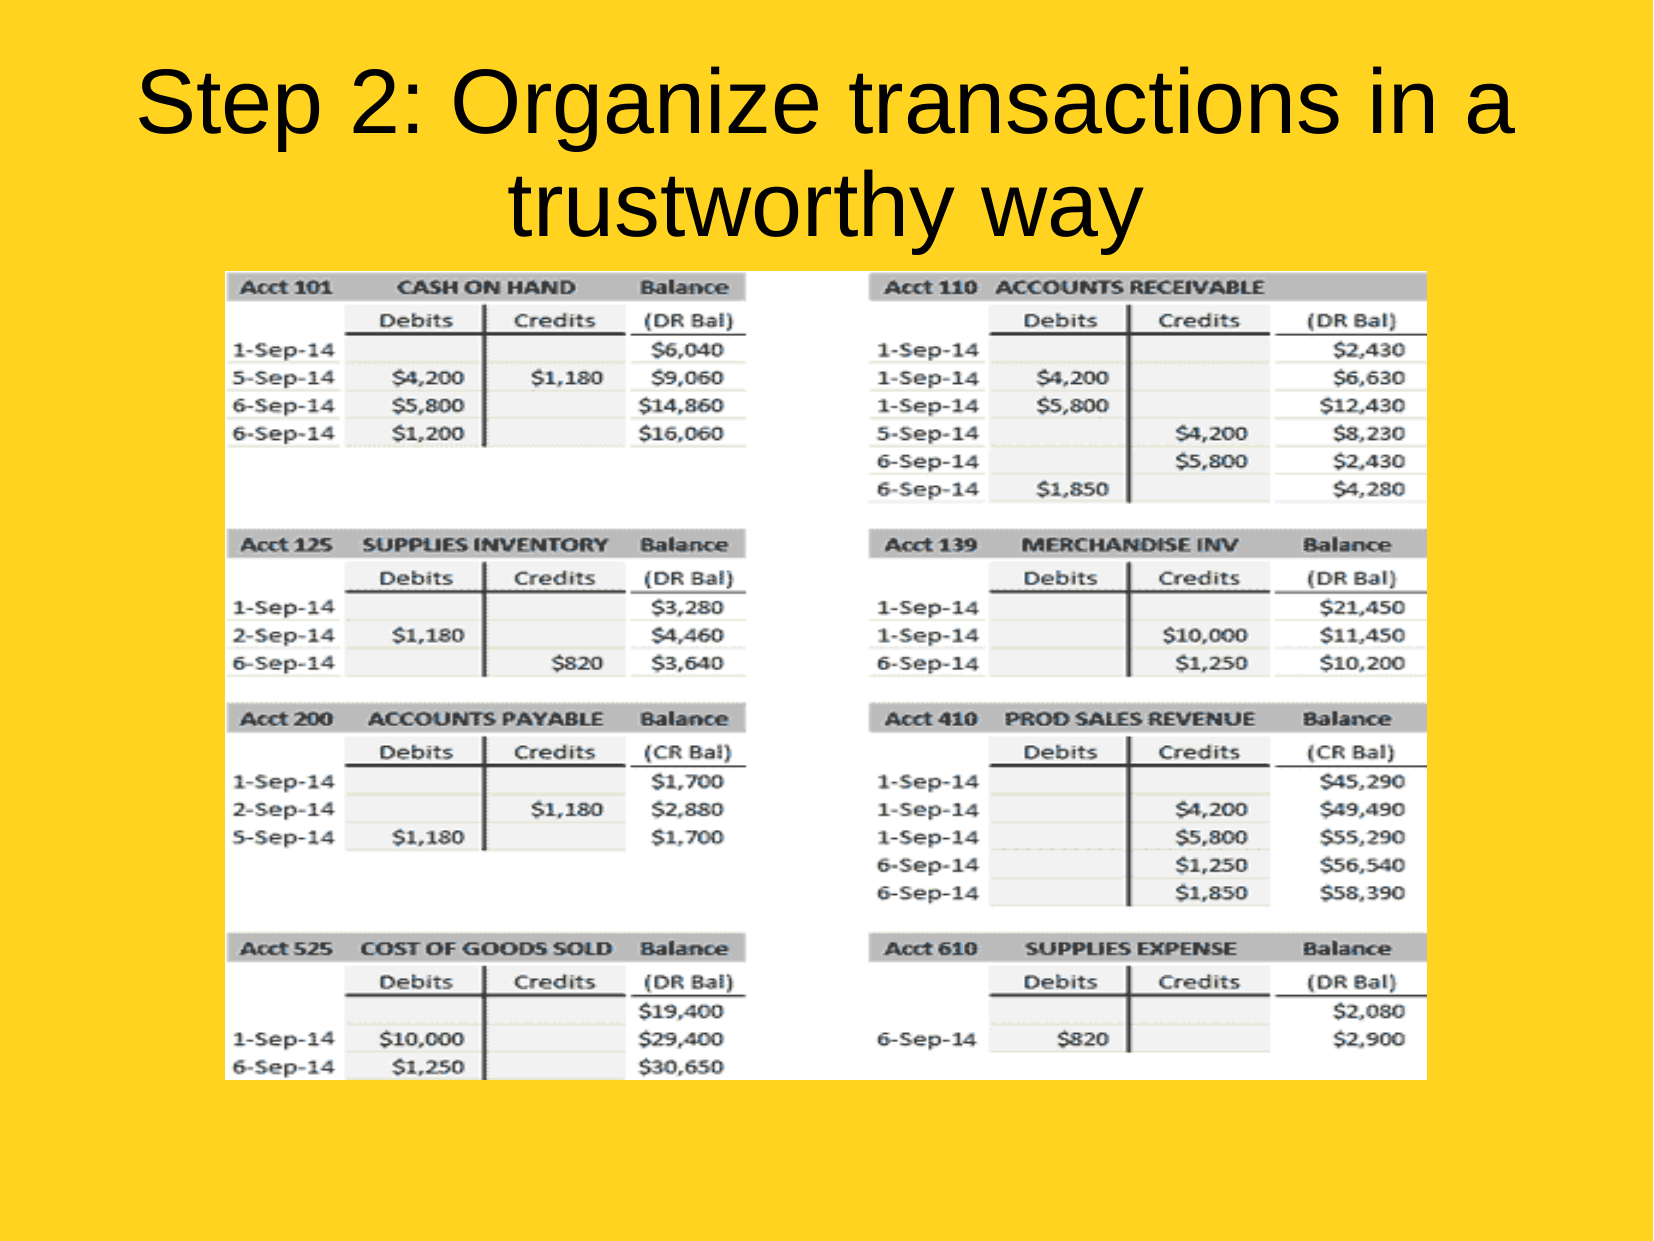

# Step 2: Organize transactions in a trustworthy way